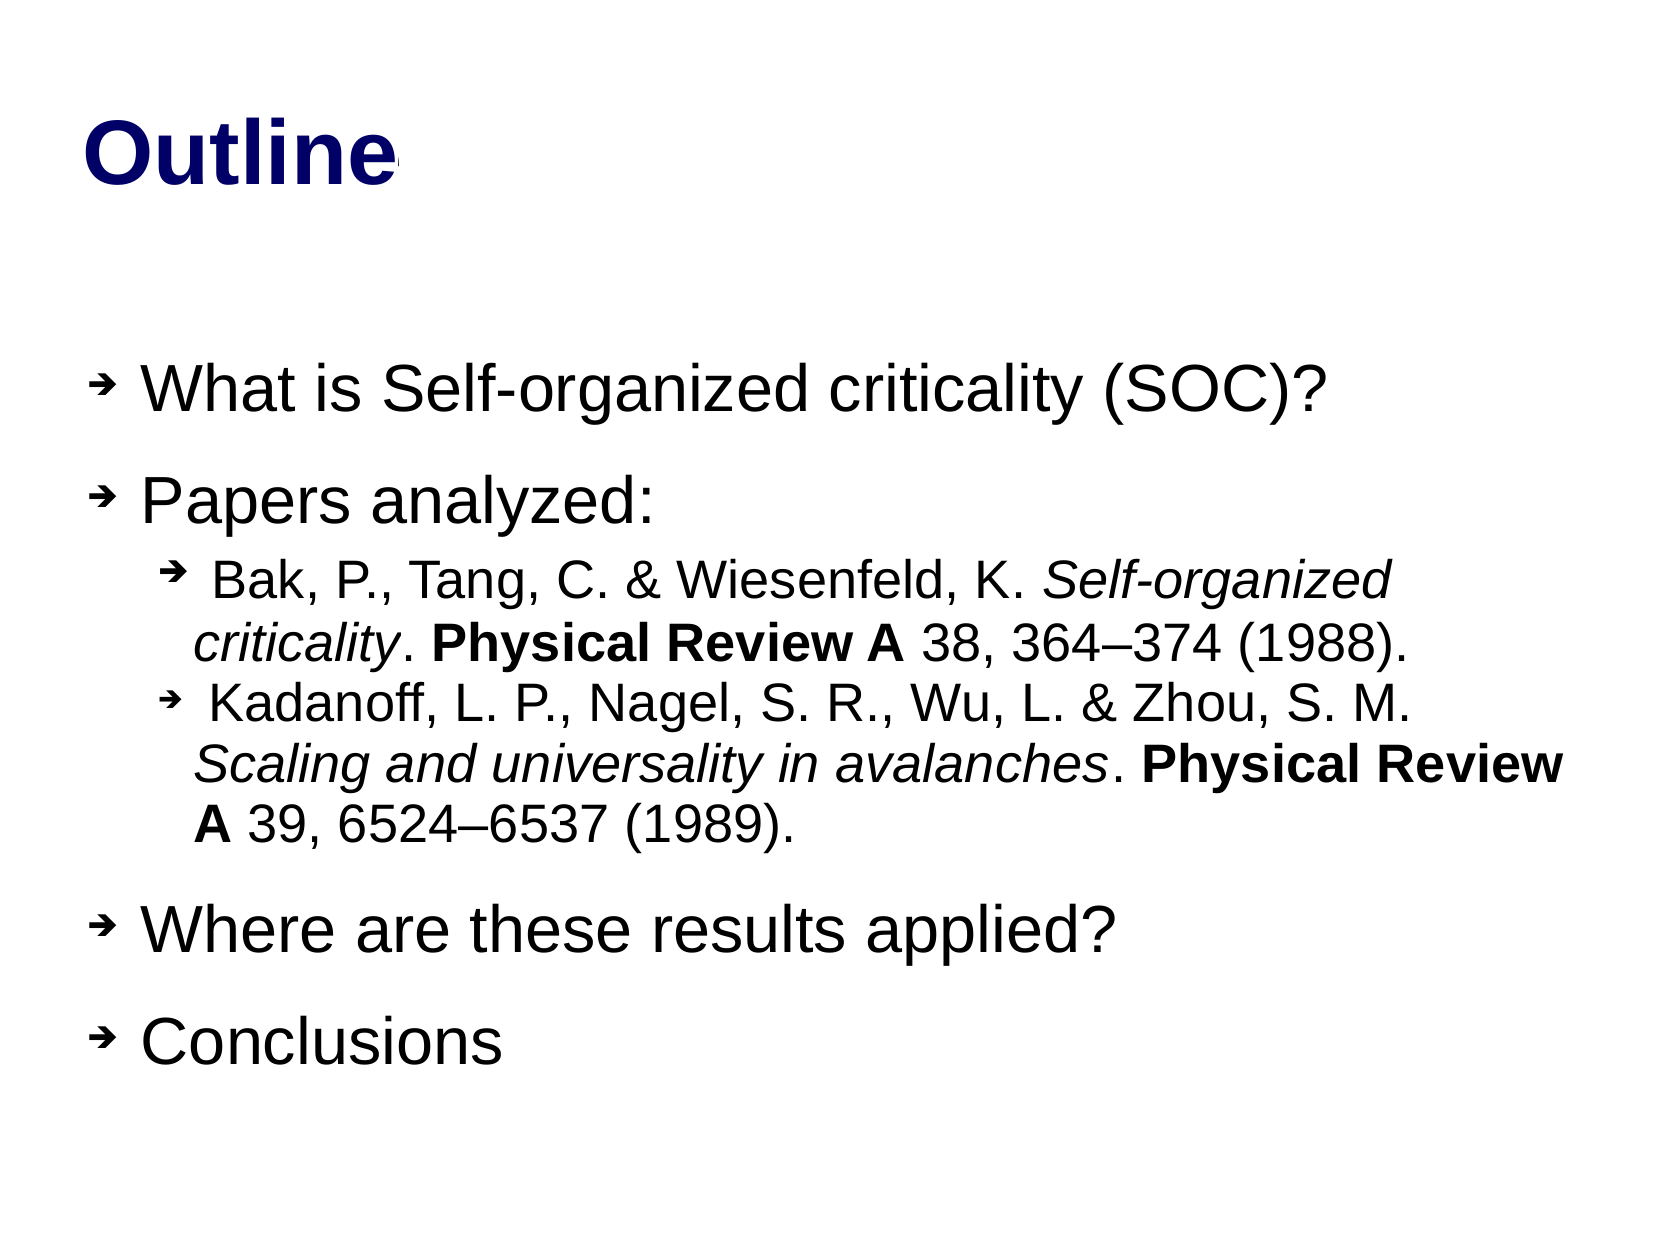

# Outline
 What is Self-organized criticality (SOC)?
 Papers analyzed:
 Bak, P., Tang, C. & Wiesenfeld, K. Self-organized criticality. Physical Review A 38, 364–374 (1988).
 Kadanoff, L. P., Nagel, S. R., Wu, L. & Zhou, S. M. Scaling and universality in avalanches. Physical Review A 39, 6524–6537 (1989).
 Where are these results applied?
 Conclusions